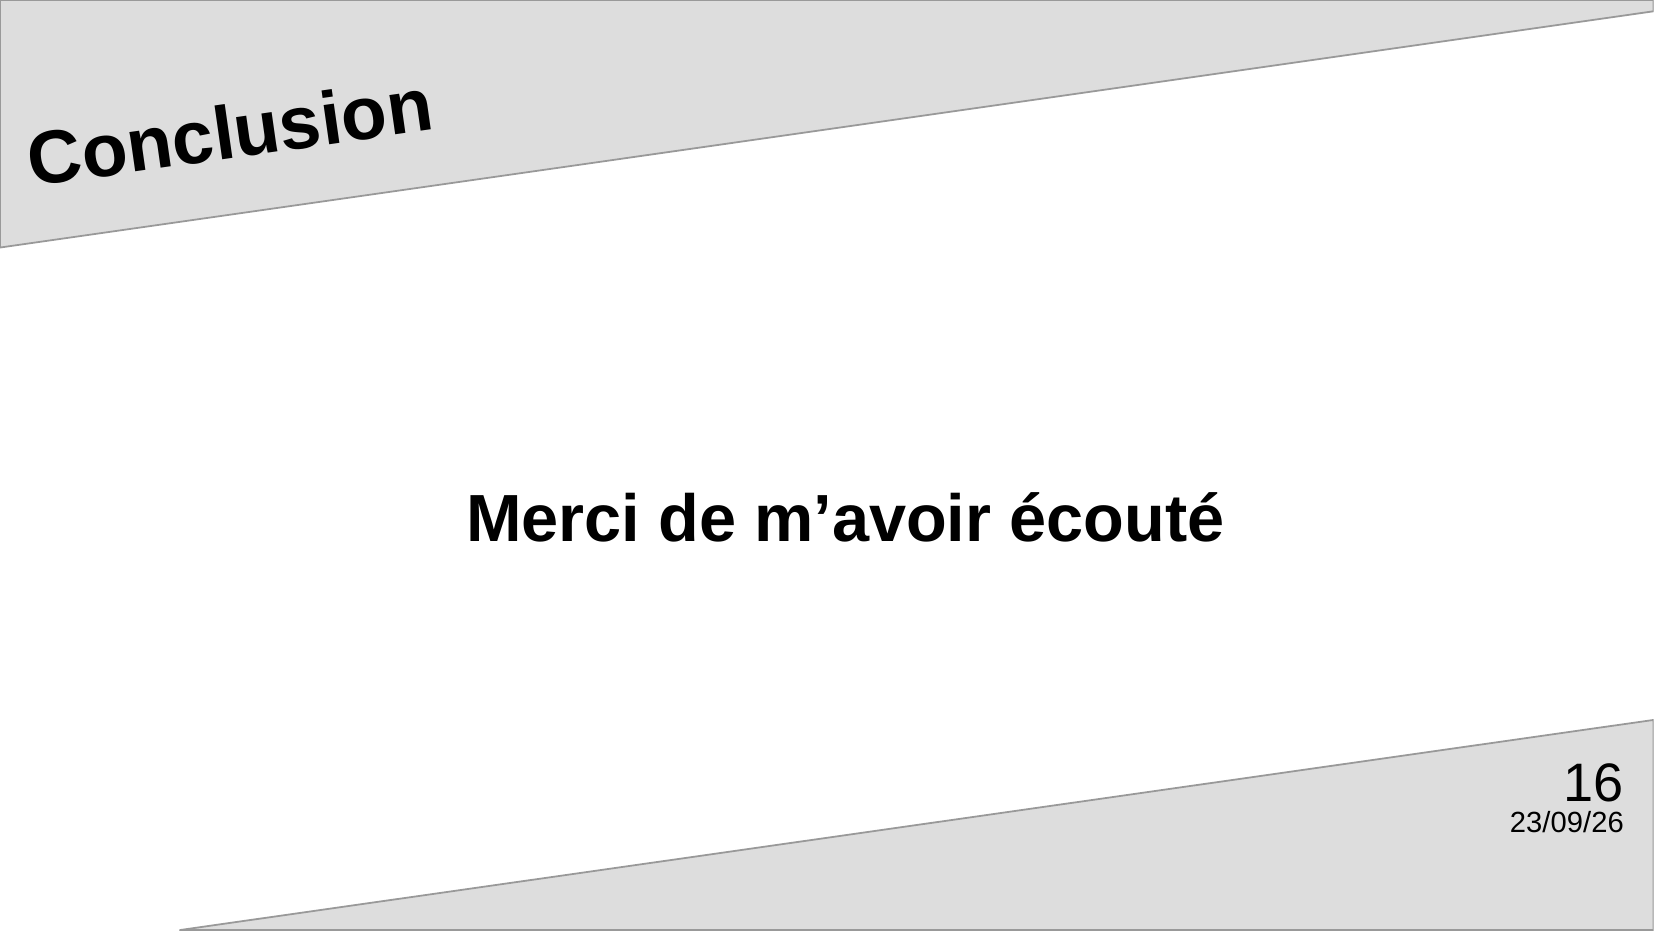

# Conclusion
Merci de m’avoir écouté
16